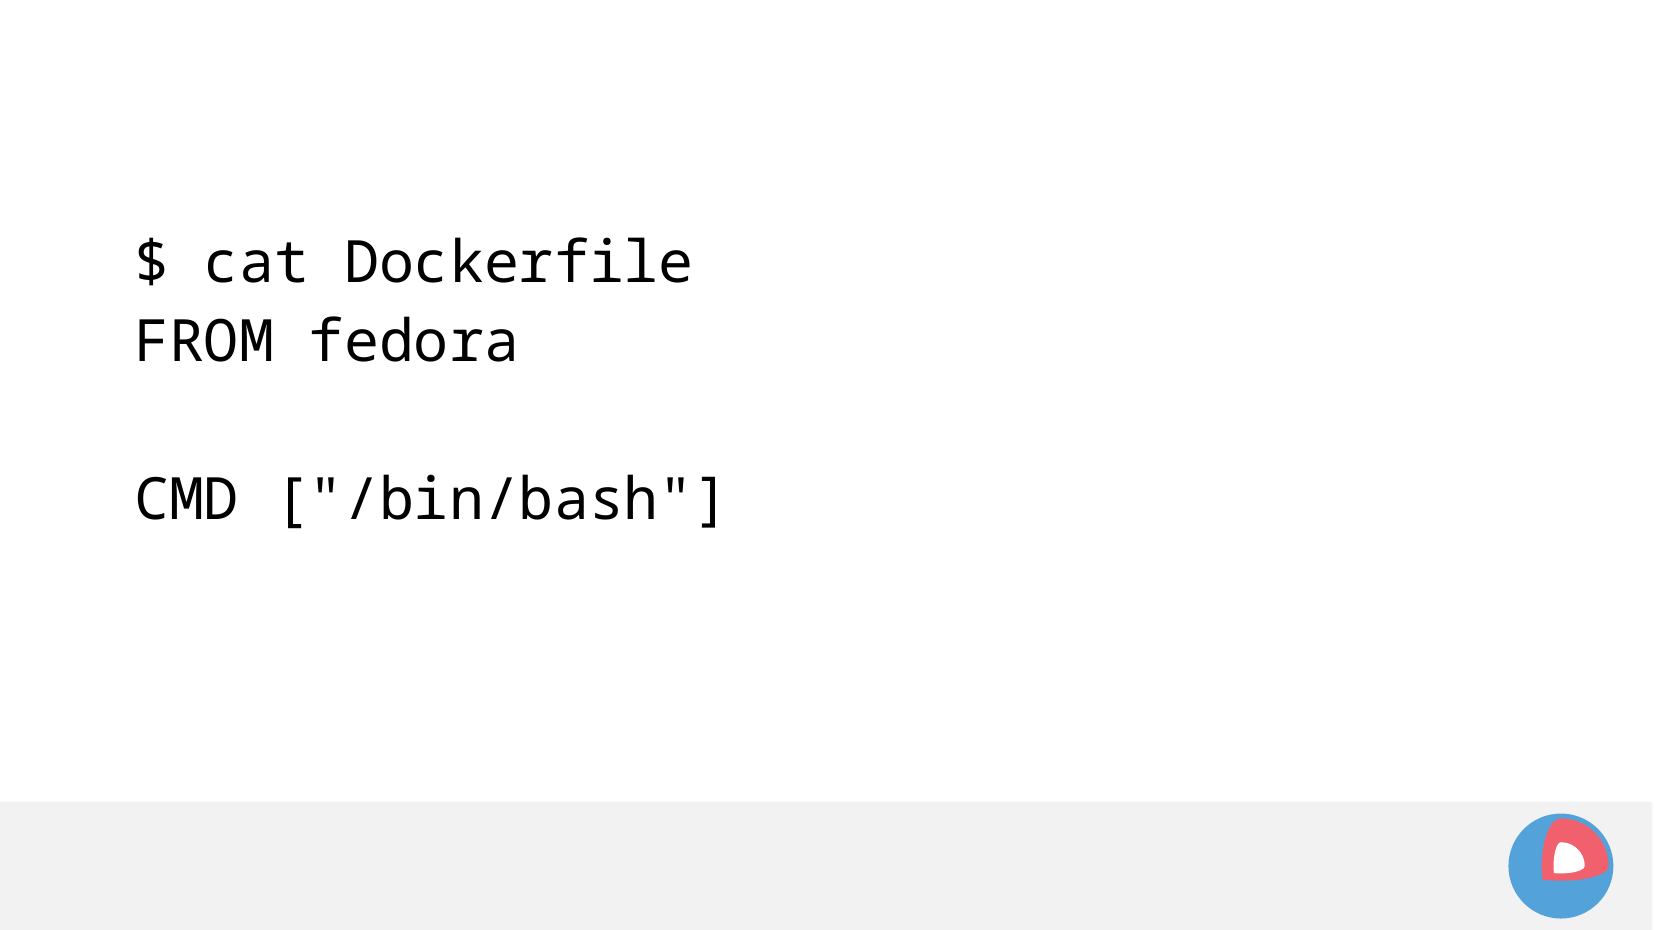

$ cat Dockerfile
FROM fedora
CMD ["/bin/bash"]